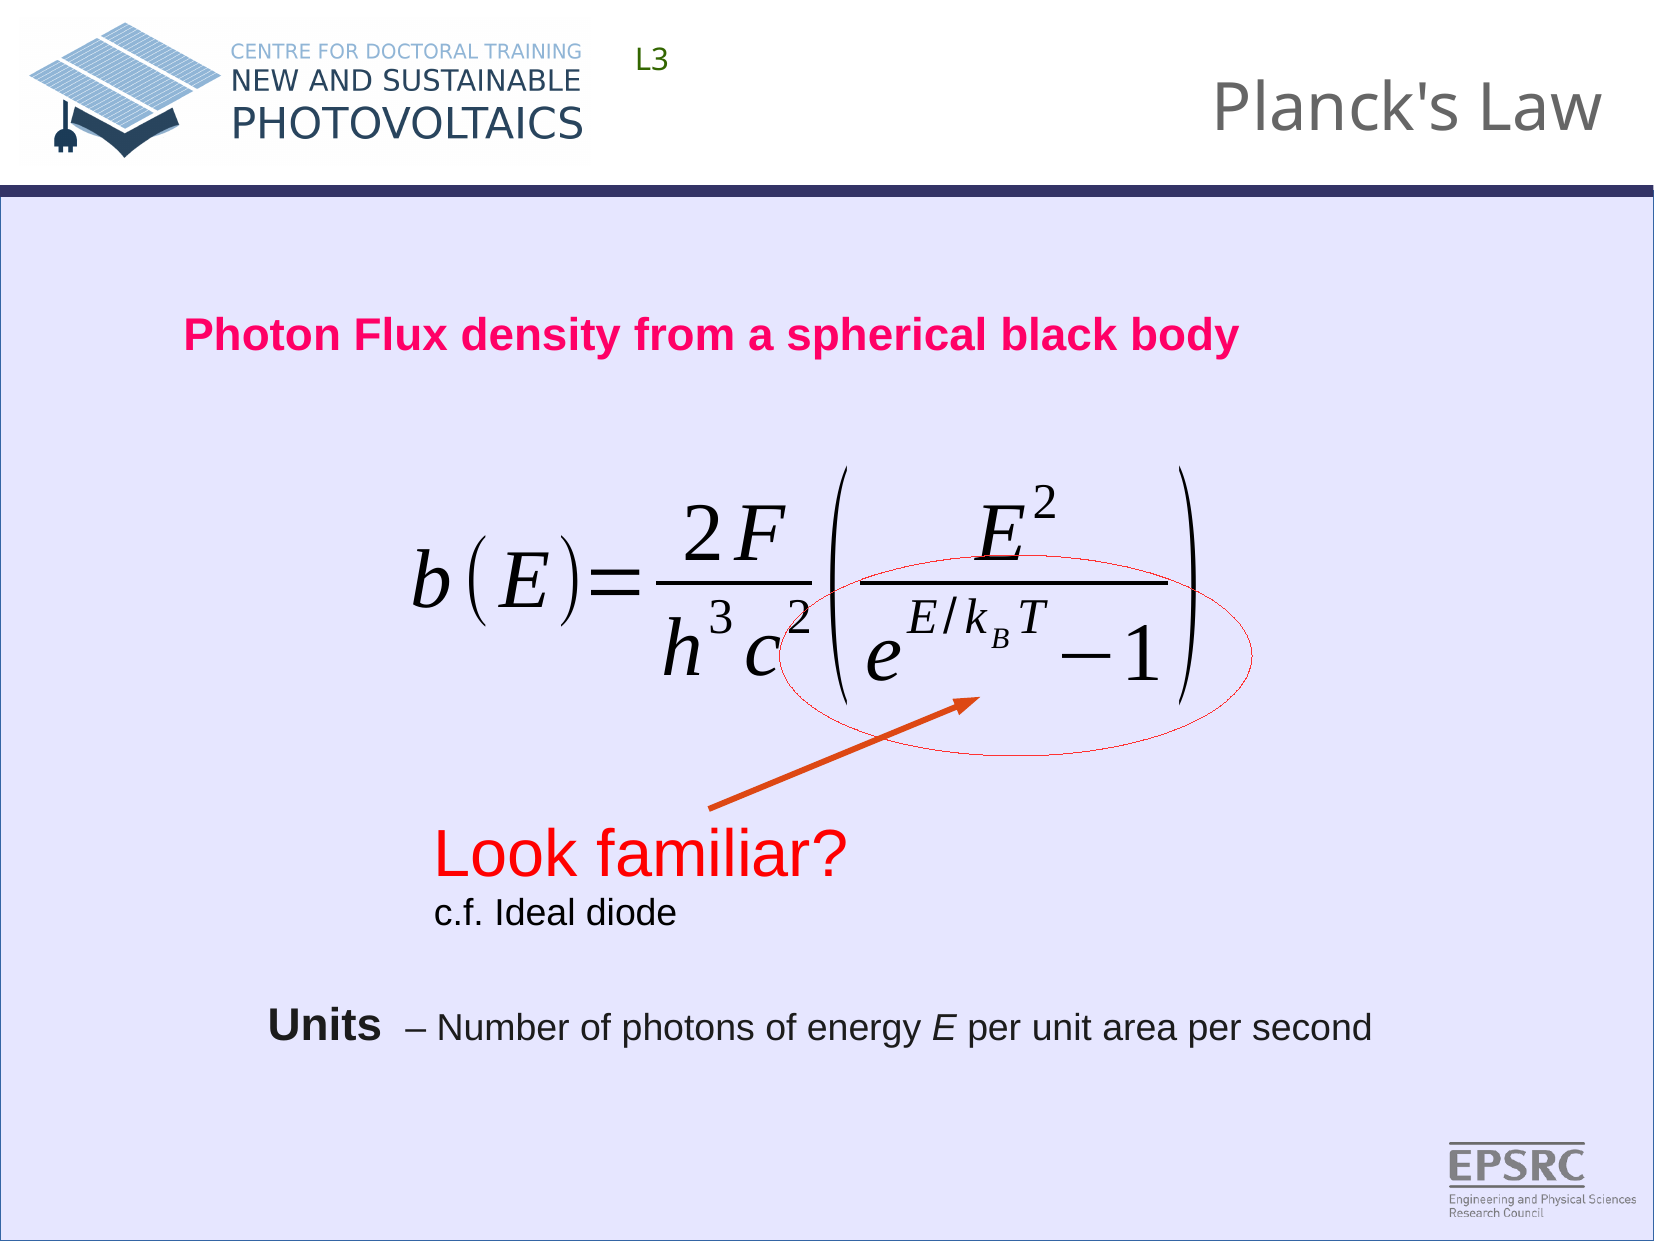

L3
Planck's Law
Photon Flux density from a spherical black body
Look familiar?
c.f. Ideal diode
Units – Number of photons of energy E per unit area per second